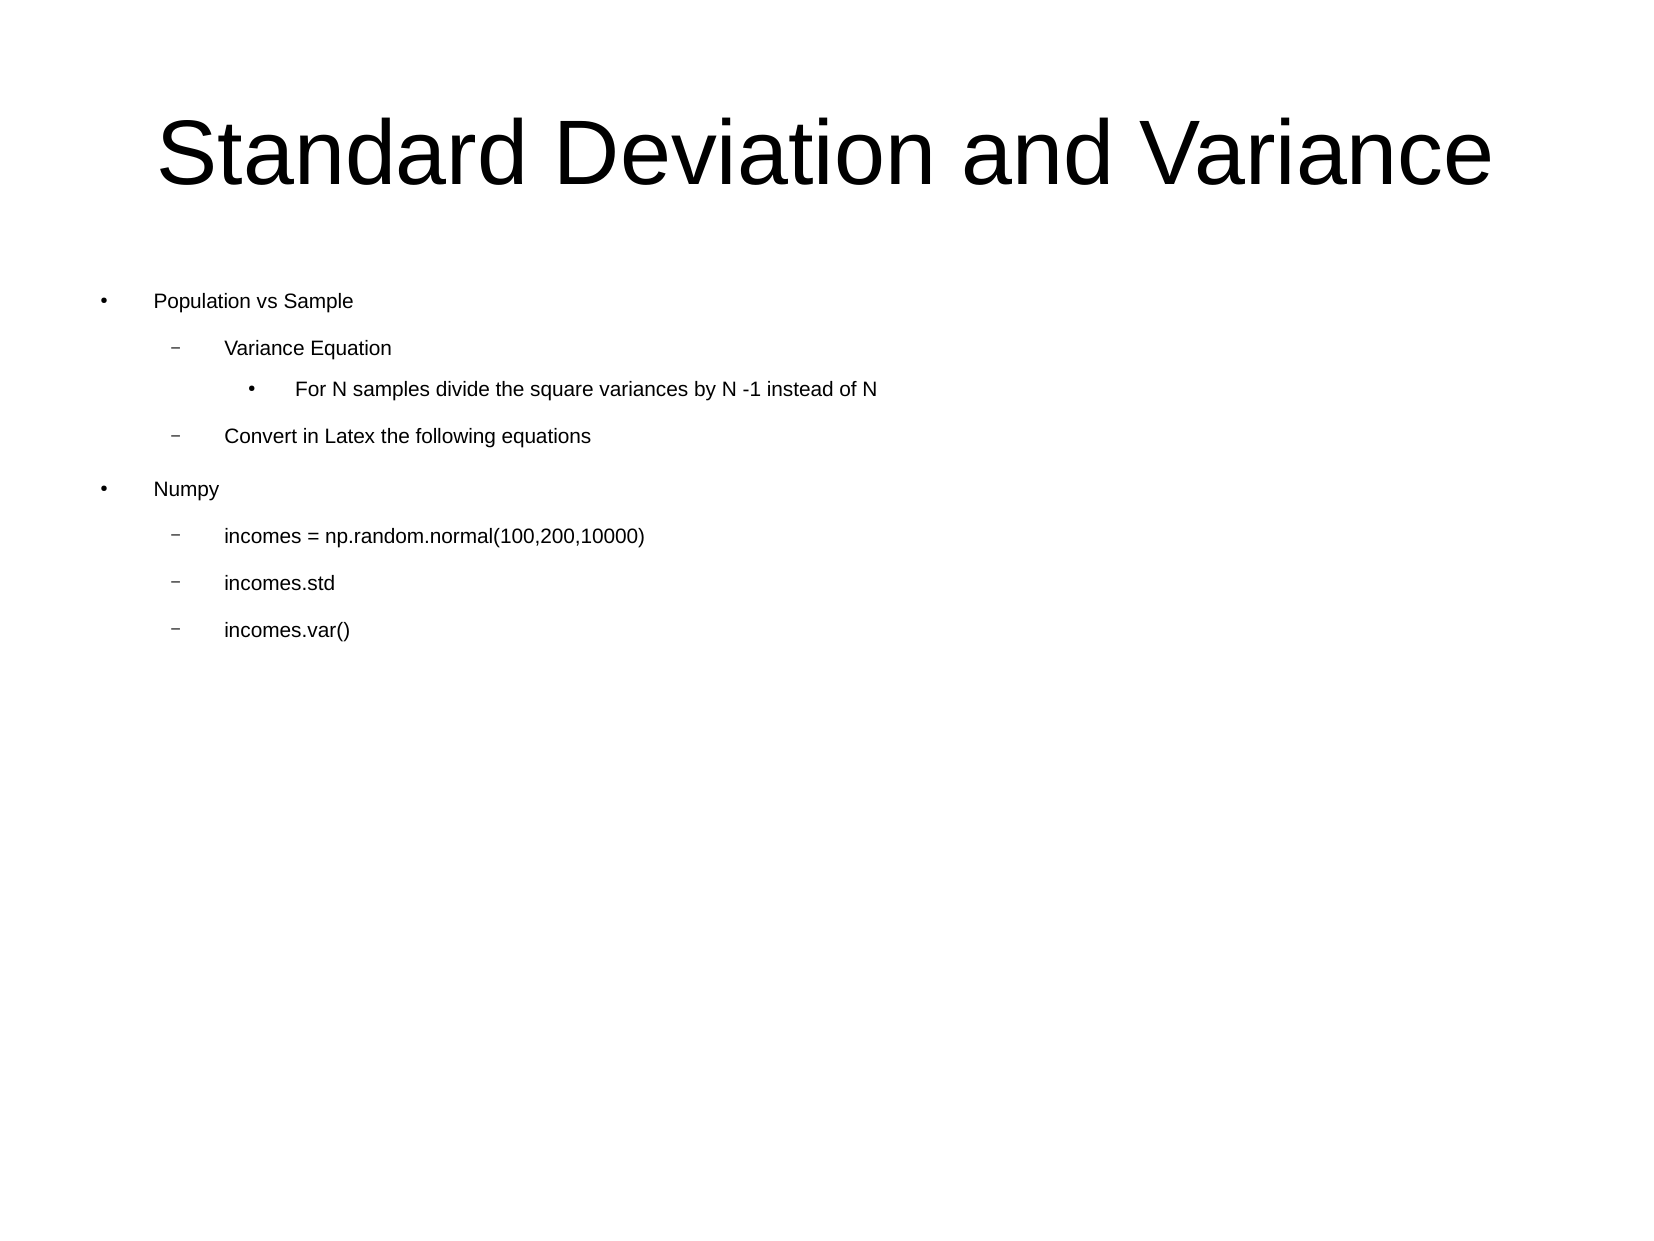

# Standard Deviation and Variance
Population vs Sample
Variance Equation
For N samples divide the square variances by N -1 instead of N
Convert in Latex the following equations
Numpy
incomes = np.random.normal(100,200,10000)
incomes.std
incomes.var()